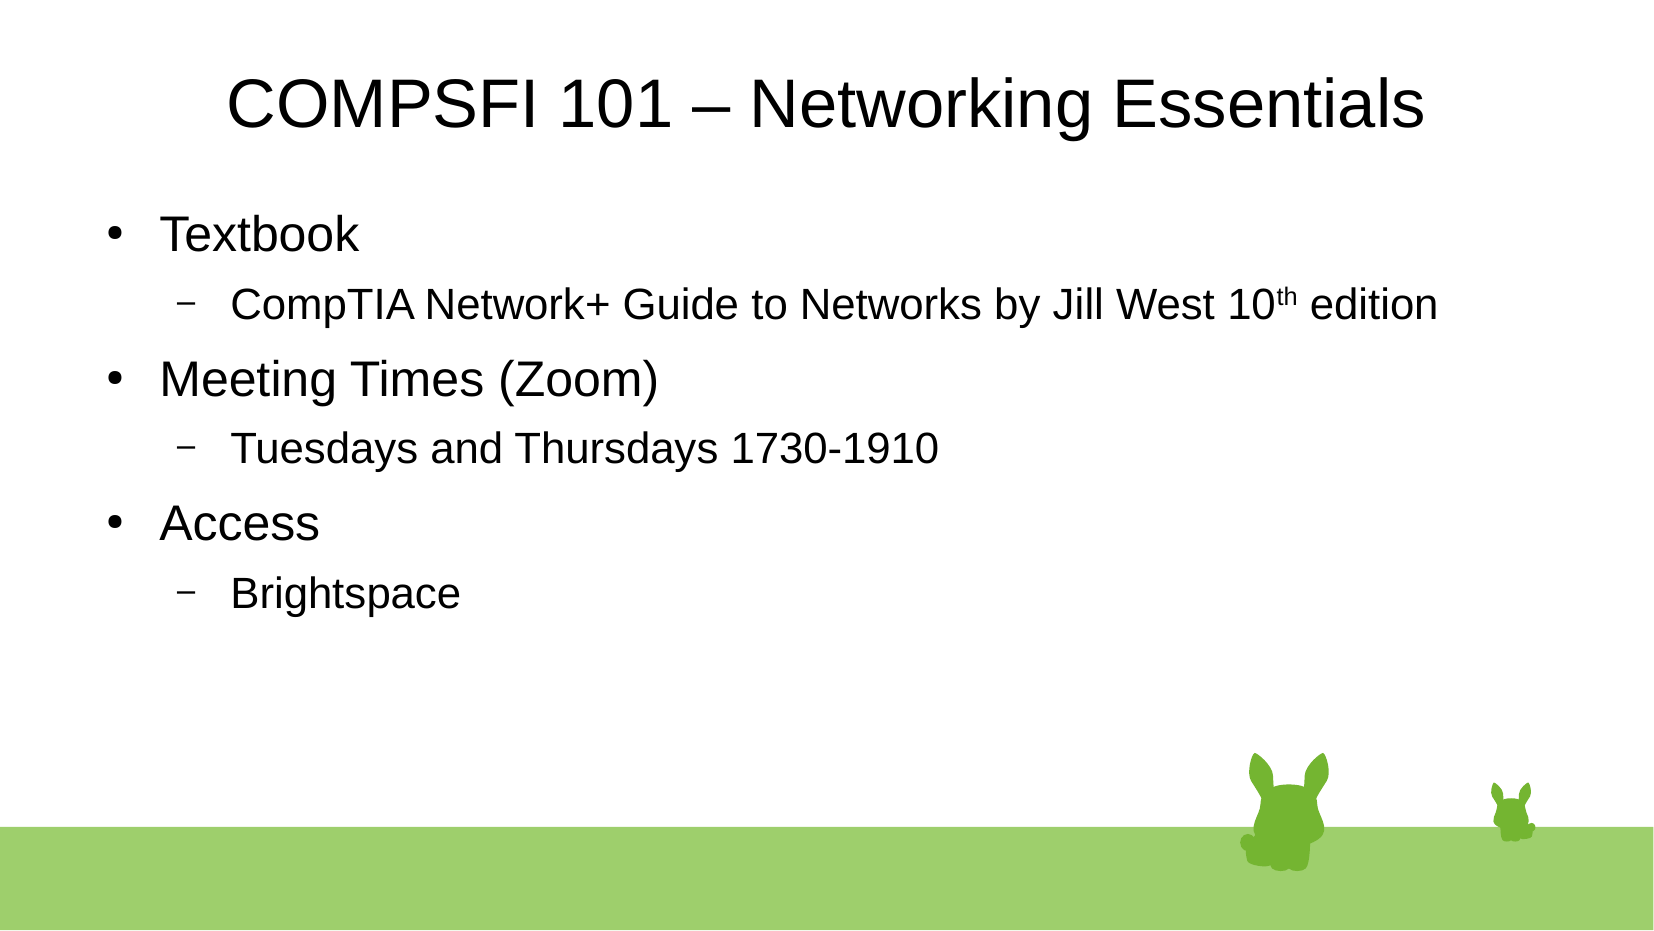

# COMPSFI 101 – Networking Essentials
Textbook
CompTIA Network+ Guide to Networks by Jill West 10th edition
Meeting Times (Zoom)
Tuesdays and Thursdays 1730-1910
Access
Brightspace